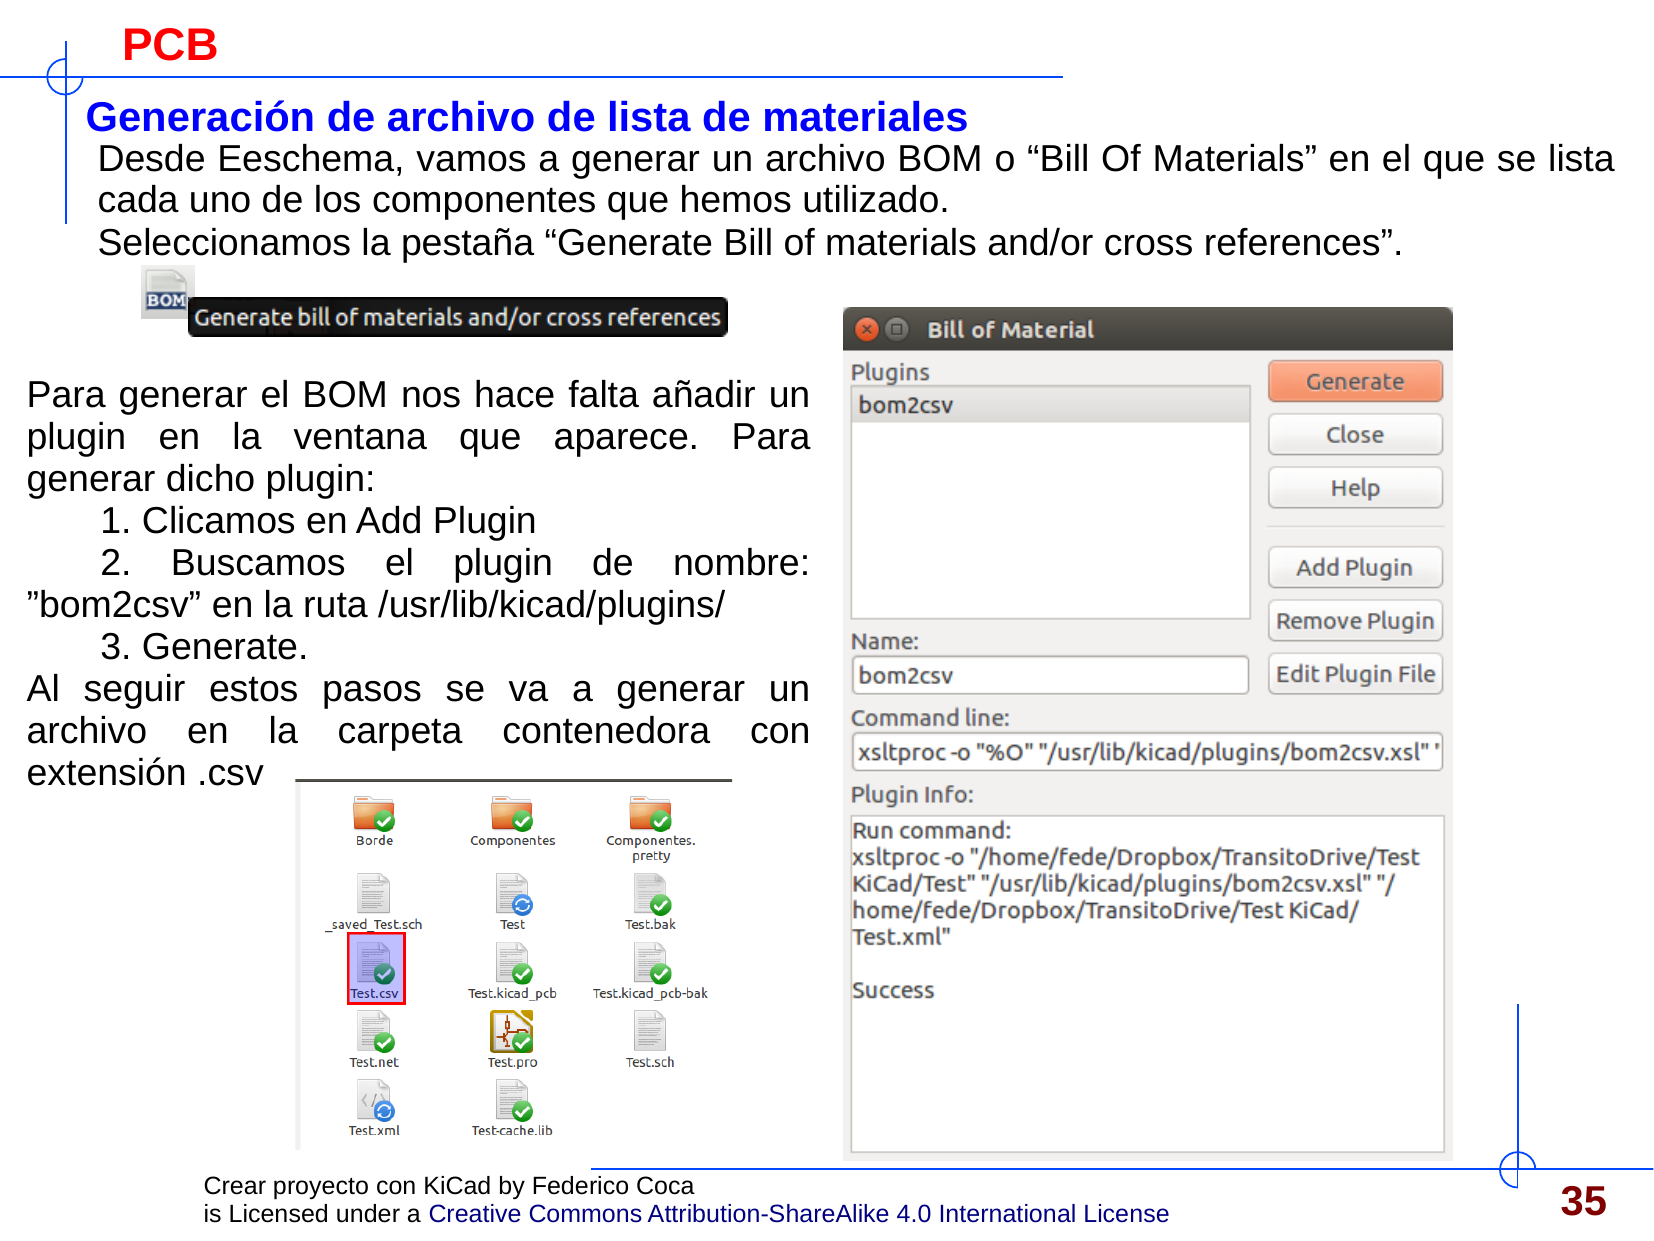

PCB
Generación de archivo de lista de materiales
Desde Eeschema, vamos a generar un archivo BOM o “Bill Of Materials” en el que se lista cada uno de los componentes que hemos utilizado.
Seleccionamos la pestaña “Generate Bill of materials and/or cross references”.
Para generar el BOM nos hace falta añadir un plugin en la ventana que aparece. Para generar dicho plugin:
	1. Clicamos en Add Plugin
	2. Buscamos el plugin de nombre: ”bom2csv” en la ruta /usr/lib/kicad/plugins/
	3. Generate.
Al seguir estos pasos se va a generar un archivo en la carpeta contenedora con extensión .csv
Crear proyecto con KiCad by Federico Coca
is Licensed under a Creative Commons Attribution-ShareAlike 4.0 International License